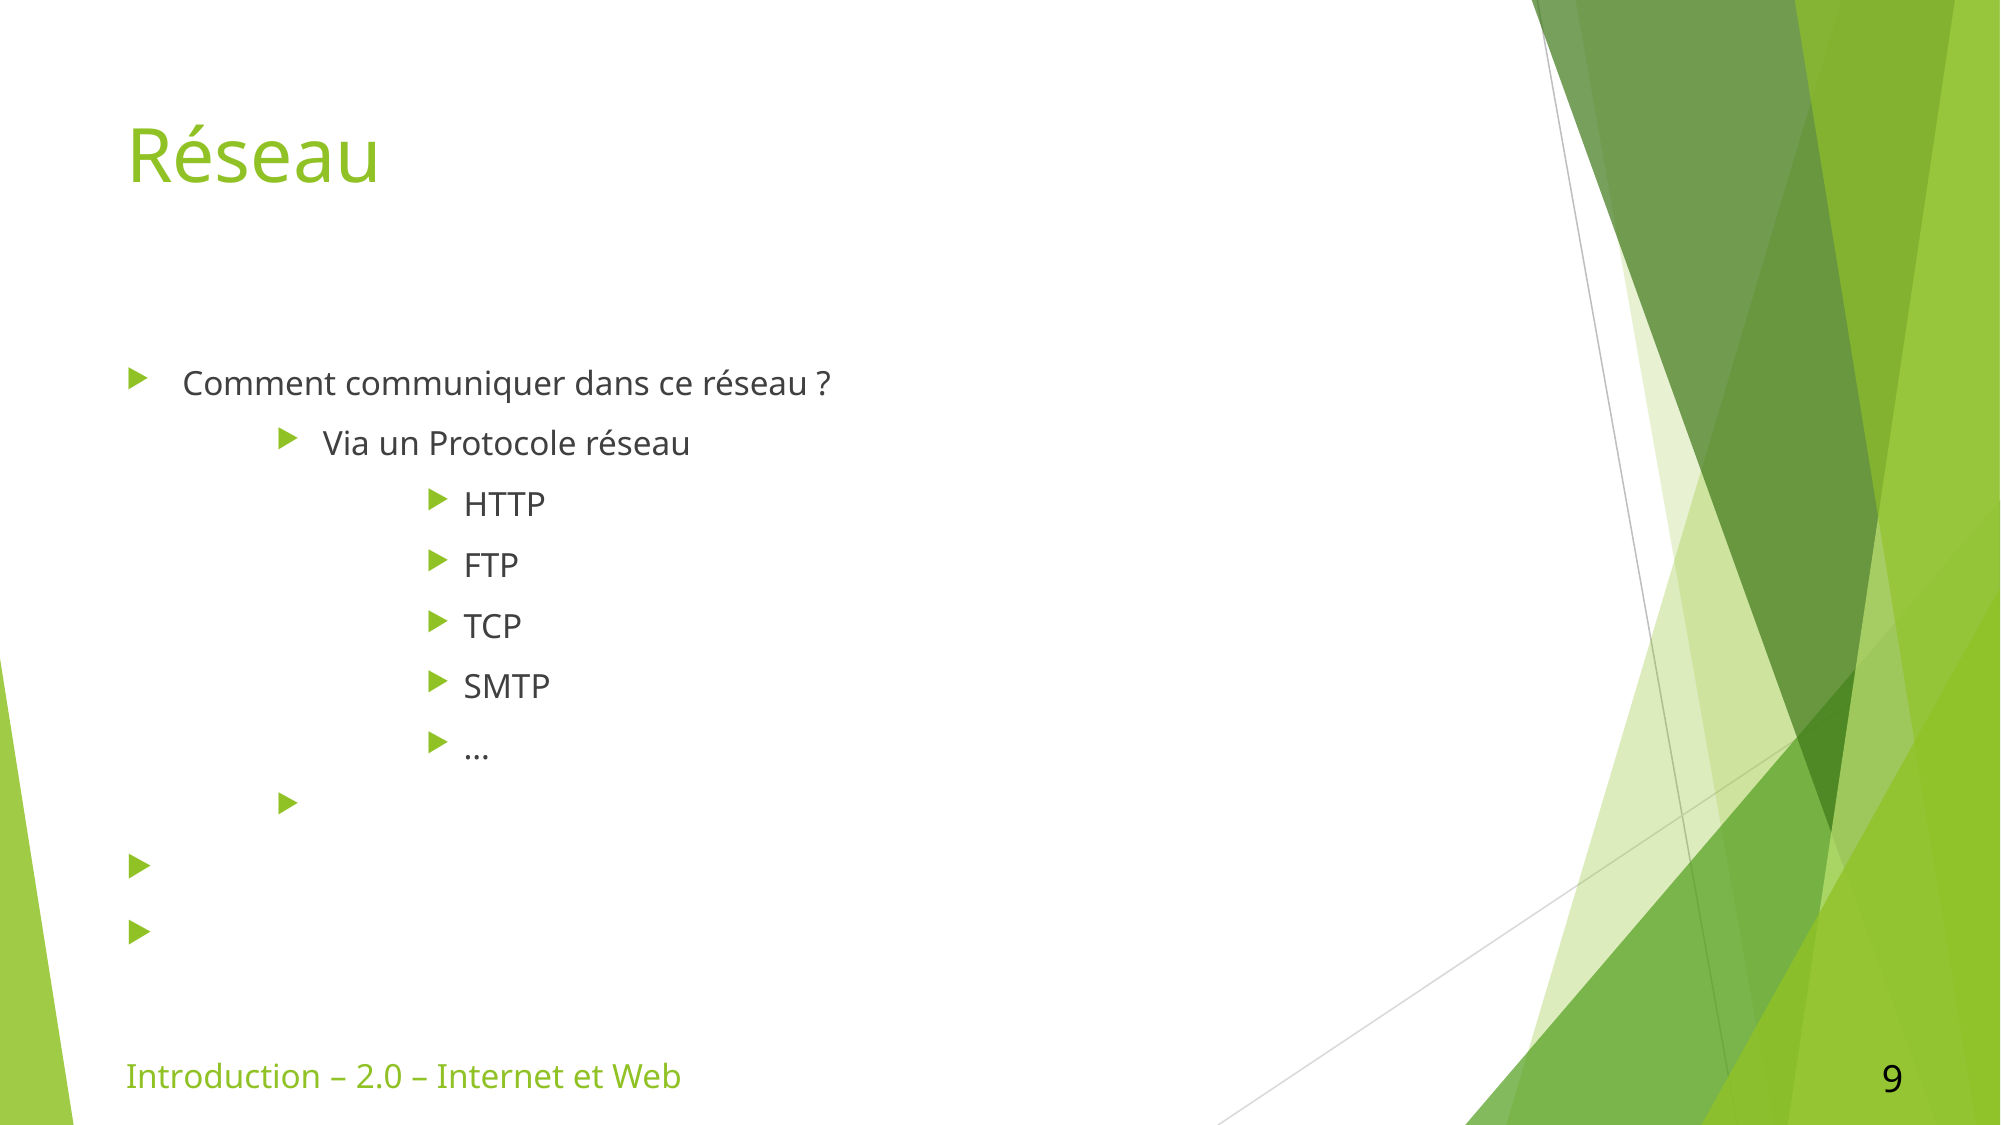

# Réseau
Comment communiquer dans ce réseau ?
Via un Protocole réseau
HTTP
FTP
TCP
SMTP
…
Introduction – 2.0 – Internet et Web